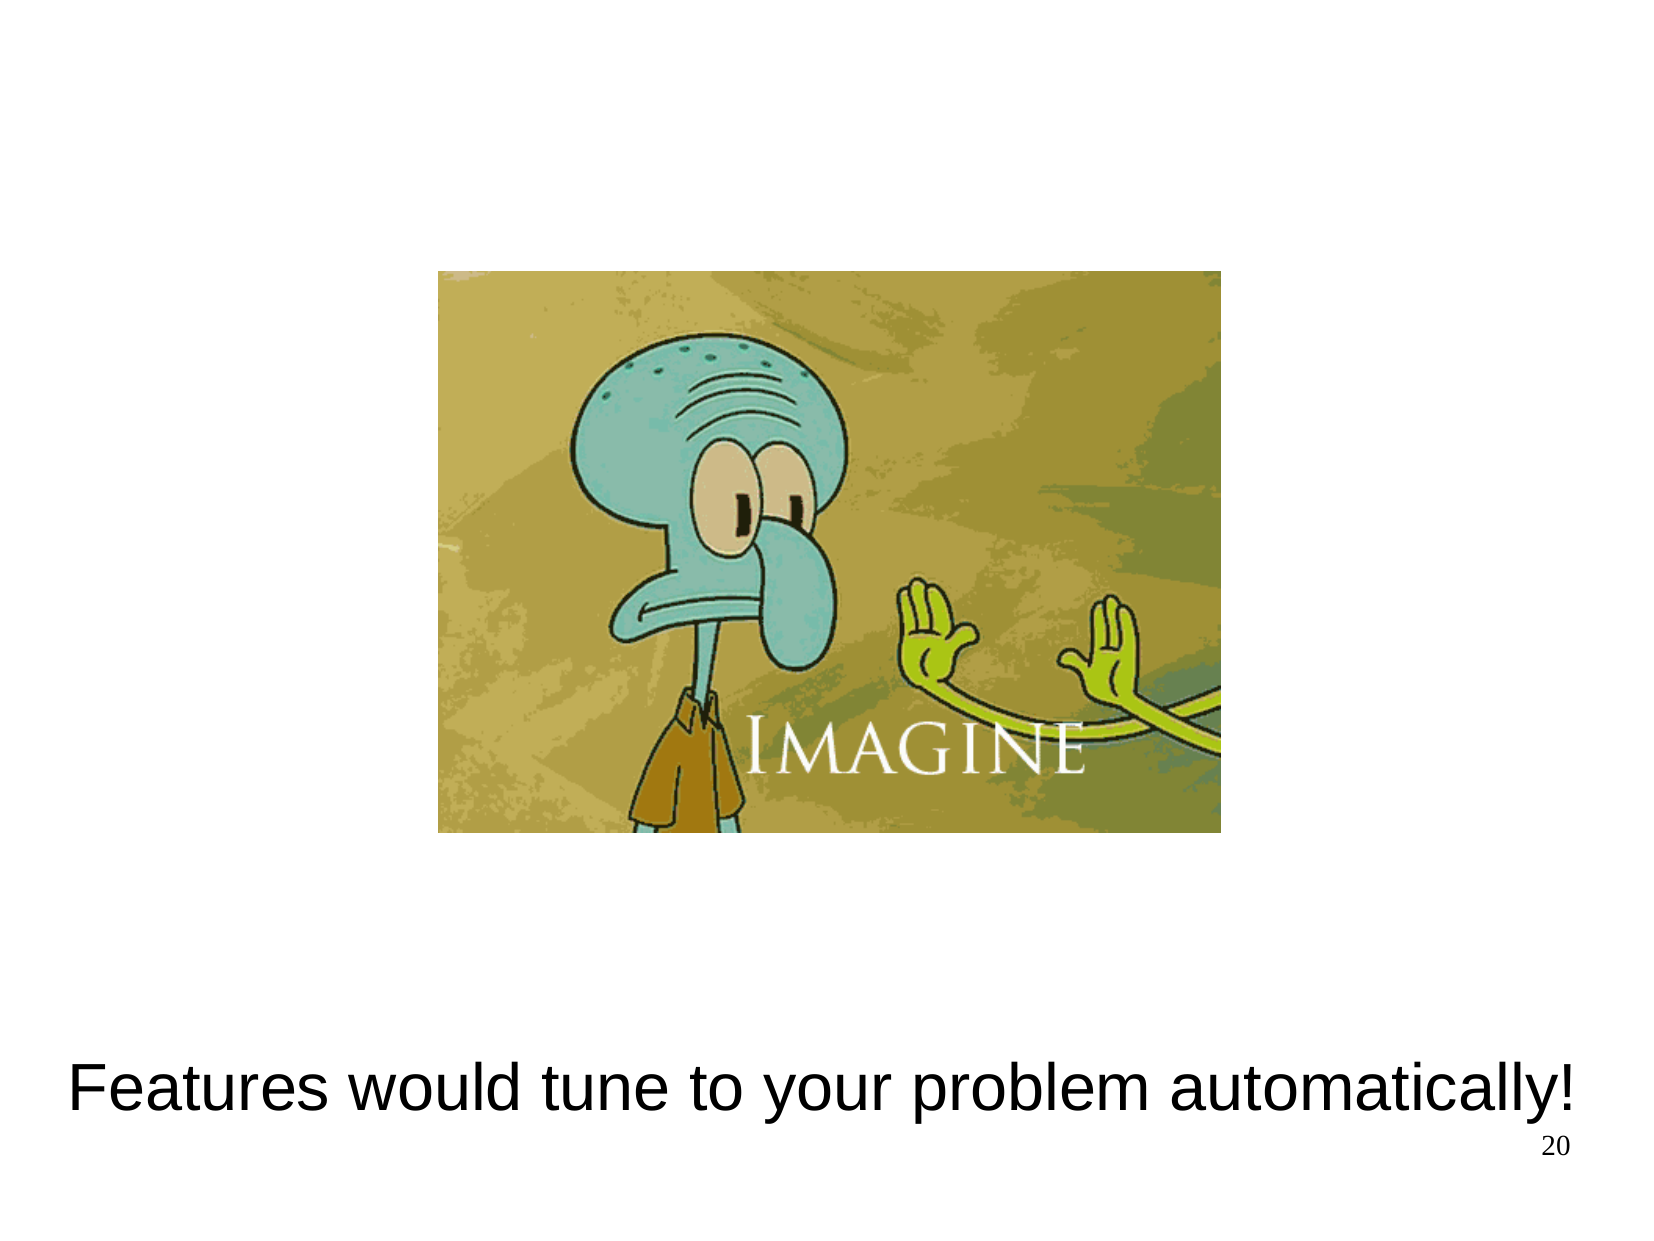

#
Features would tune to your problem automatically!
20